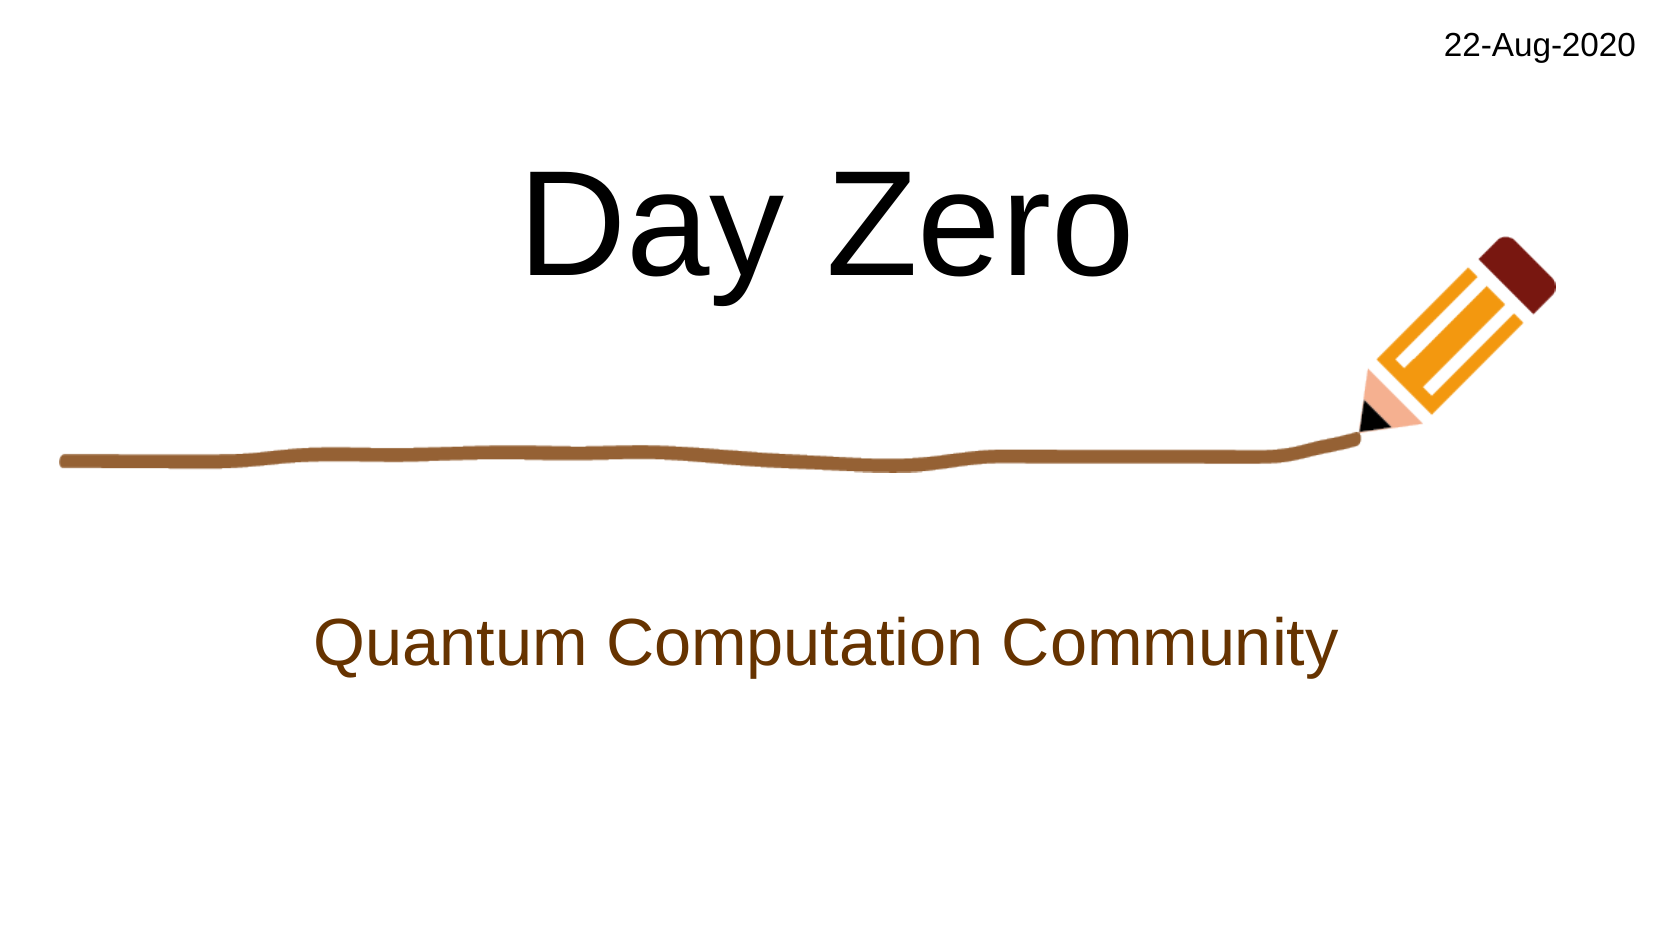

22-Aug-2020
# Day Zero
Quantum Computation Community